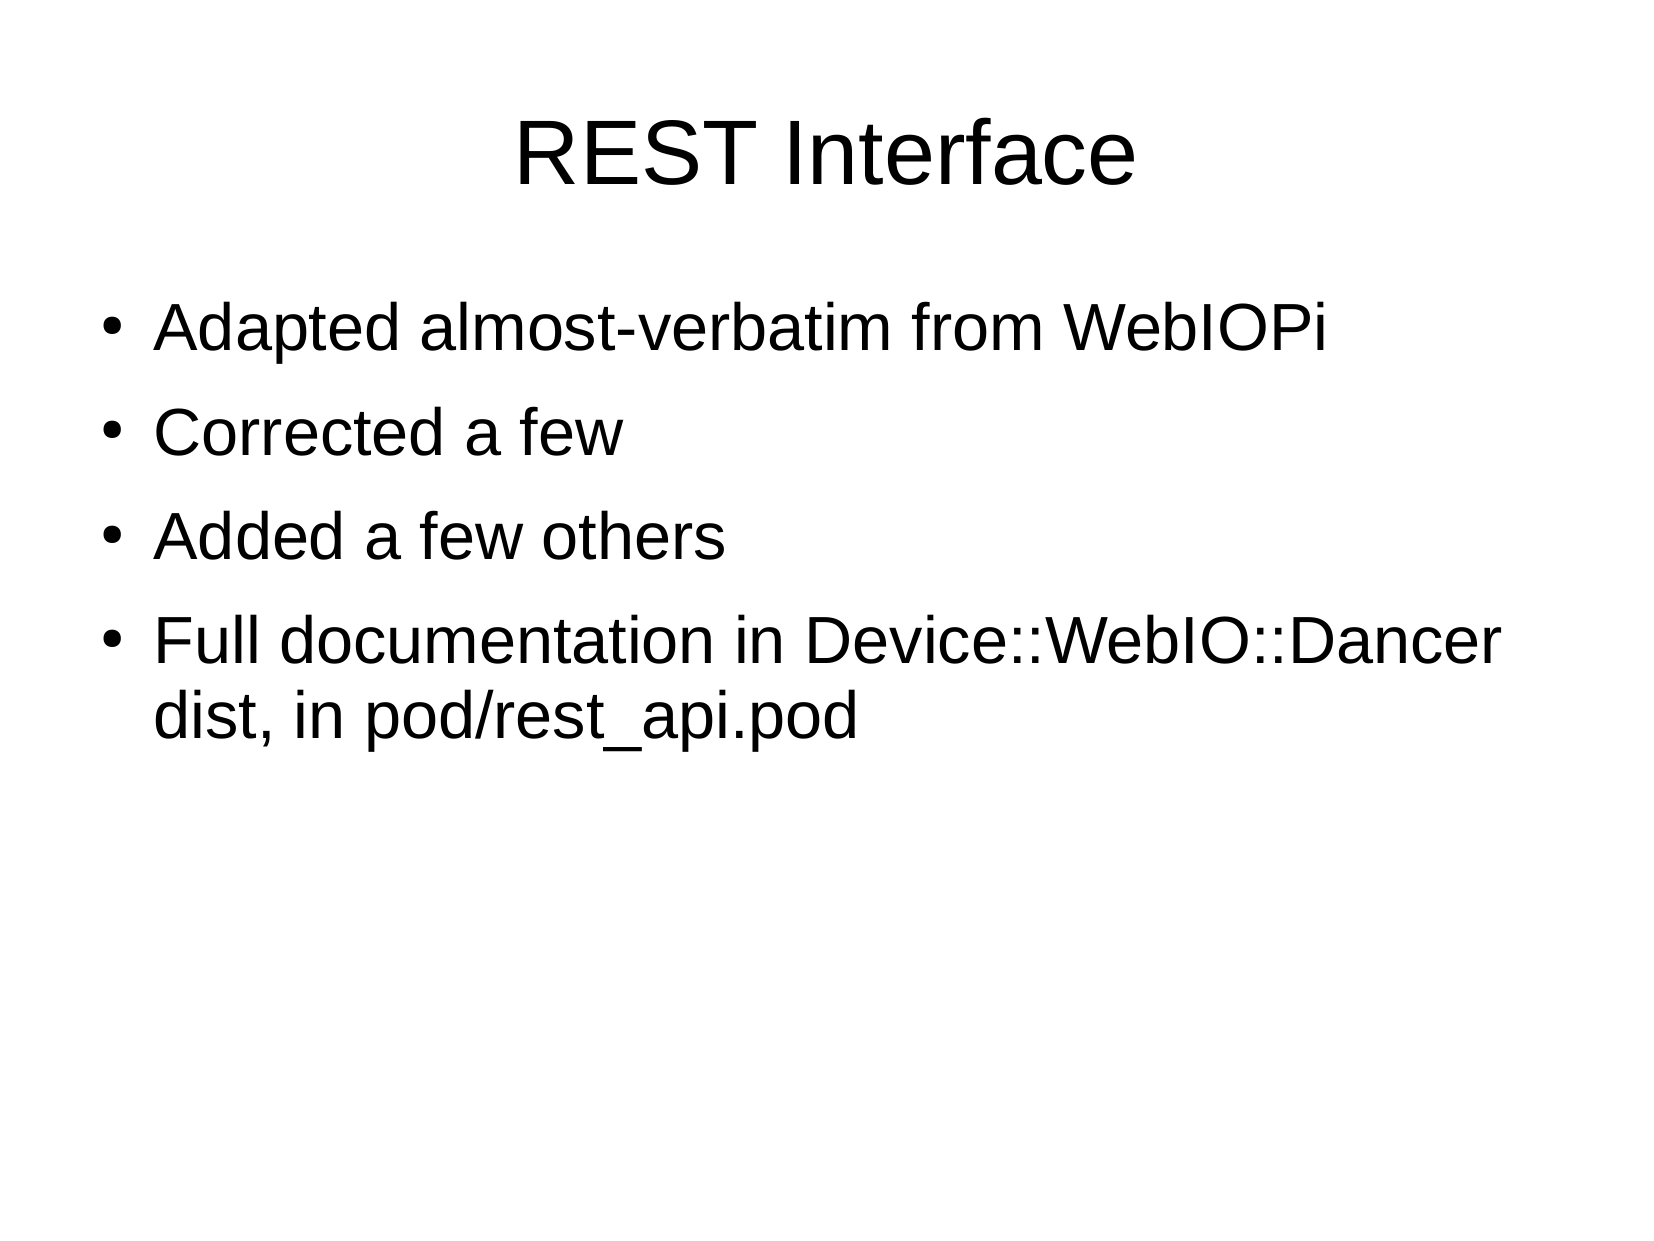

# REST Interface
Adapted almost-verbatim from WebIOPi
Corrected a few
Added a few others
Full documentation in Device::WebIO::Dancer dist, in pod/rest_api.pod